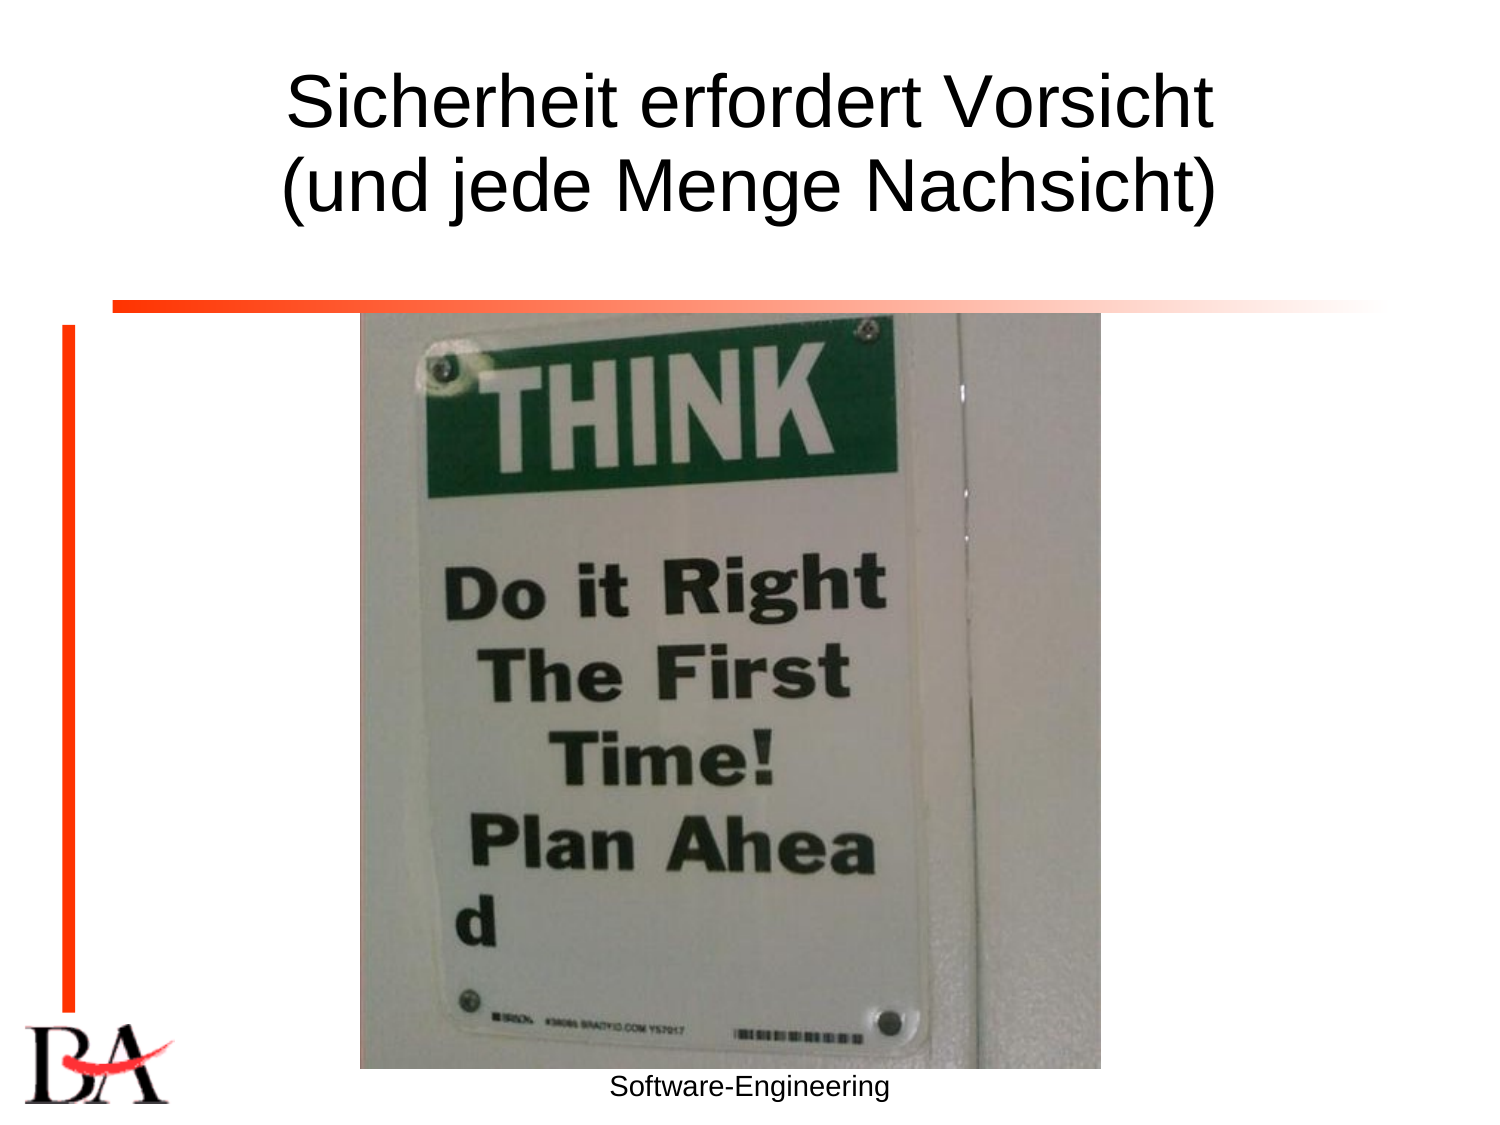

# Sicherheit erfordert Vorsicht (und jede Menge Nachsicht)